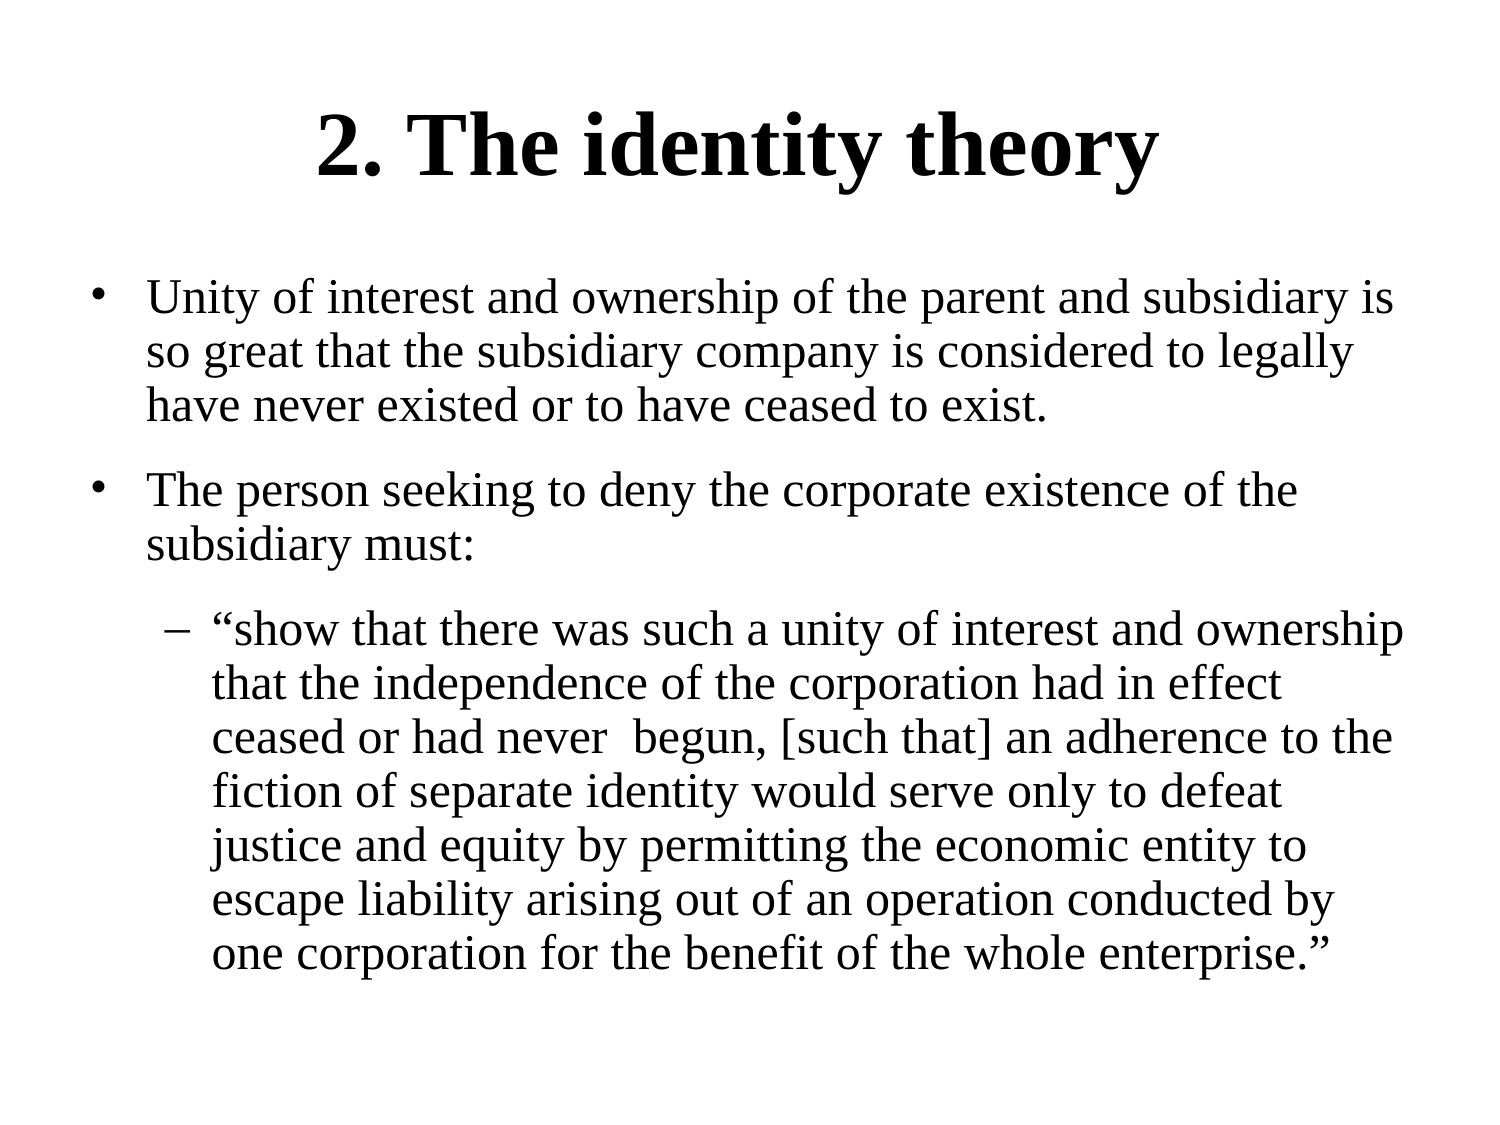

# 2. The identity theory
Unity of interest and ownership of the parent and subsidiary is so great that the subsidiary company is considered to legally have never existed or to have ceased to exist.
The person seeking to deny the corporate existence of the subsidiary must:
“show that there was such a unity of interest and ownership that the independence of the corporation had in effect ceased or had never begun, [such that] an adherence to the fiction of separate identity would serve only to defeat justice and equity by permitting the economic entity to escape liability arising out of an operation conducted by one corporation for the benefit of the whole enterprise.”